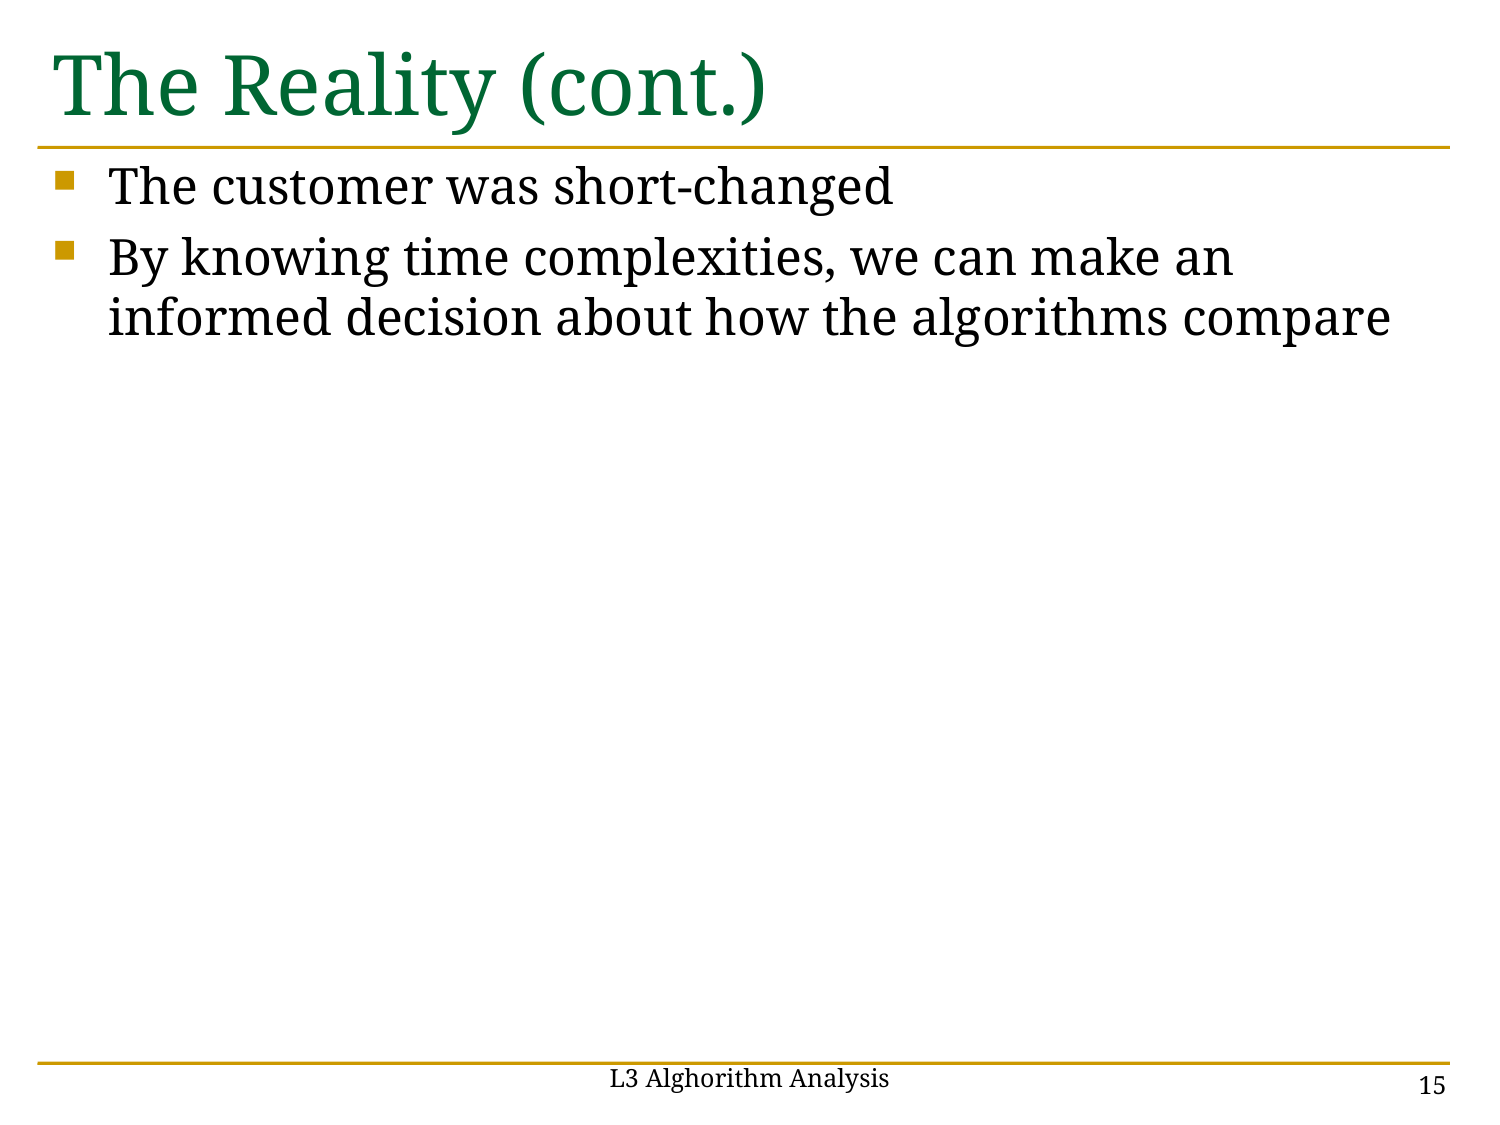

# The Reality (cont.)
The customer was short-changed
By knowing time complexities, we can make an informed decision about how the algorithms compare
L3 Alghorithm Analysis